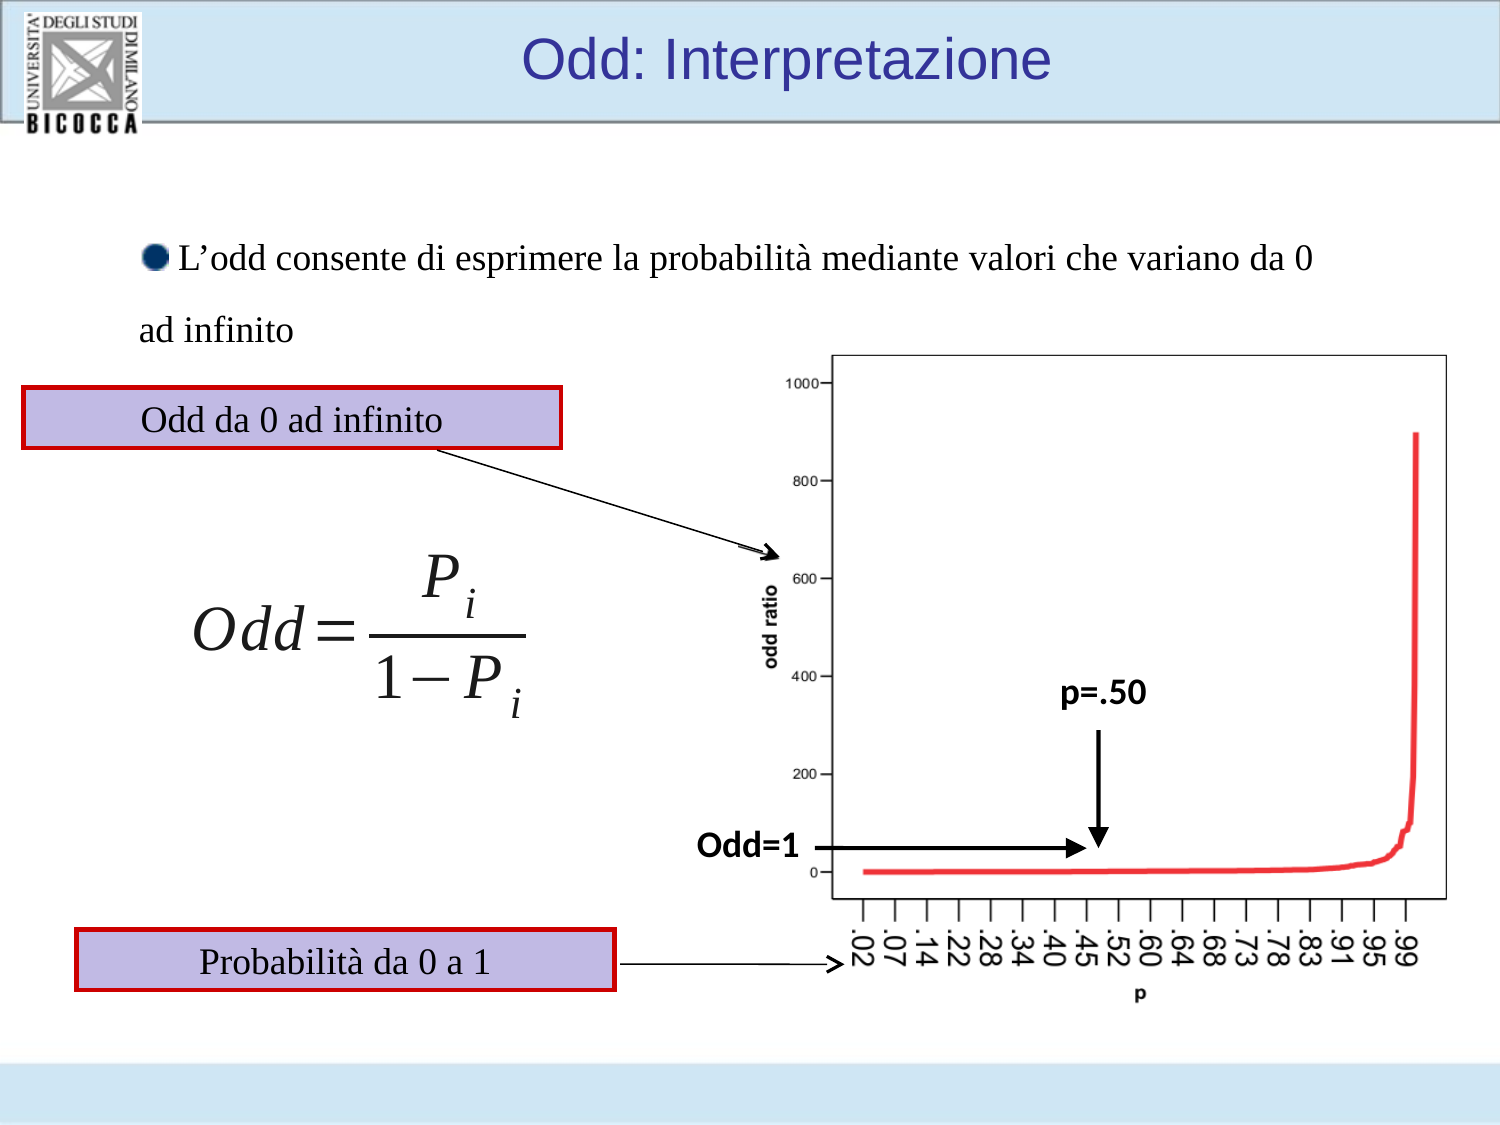

# Odd: Interpretazione
 L’odd consente di esprimere la probabilità mediante valori che variano da 0 ad infinito
Odd da 0 ad infinito
p=.50
Odd=1
Probabilità da 0 a 1